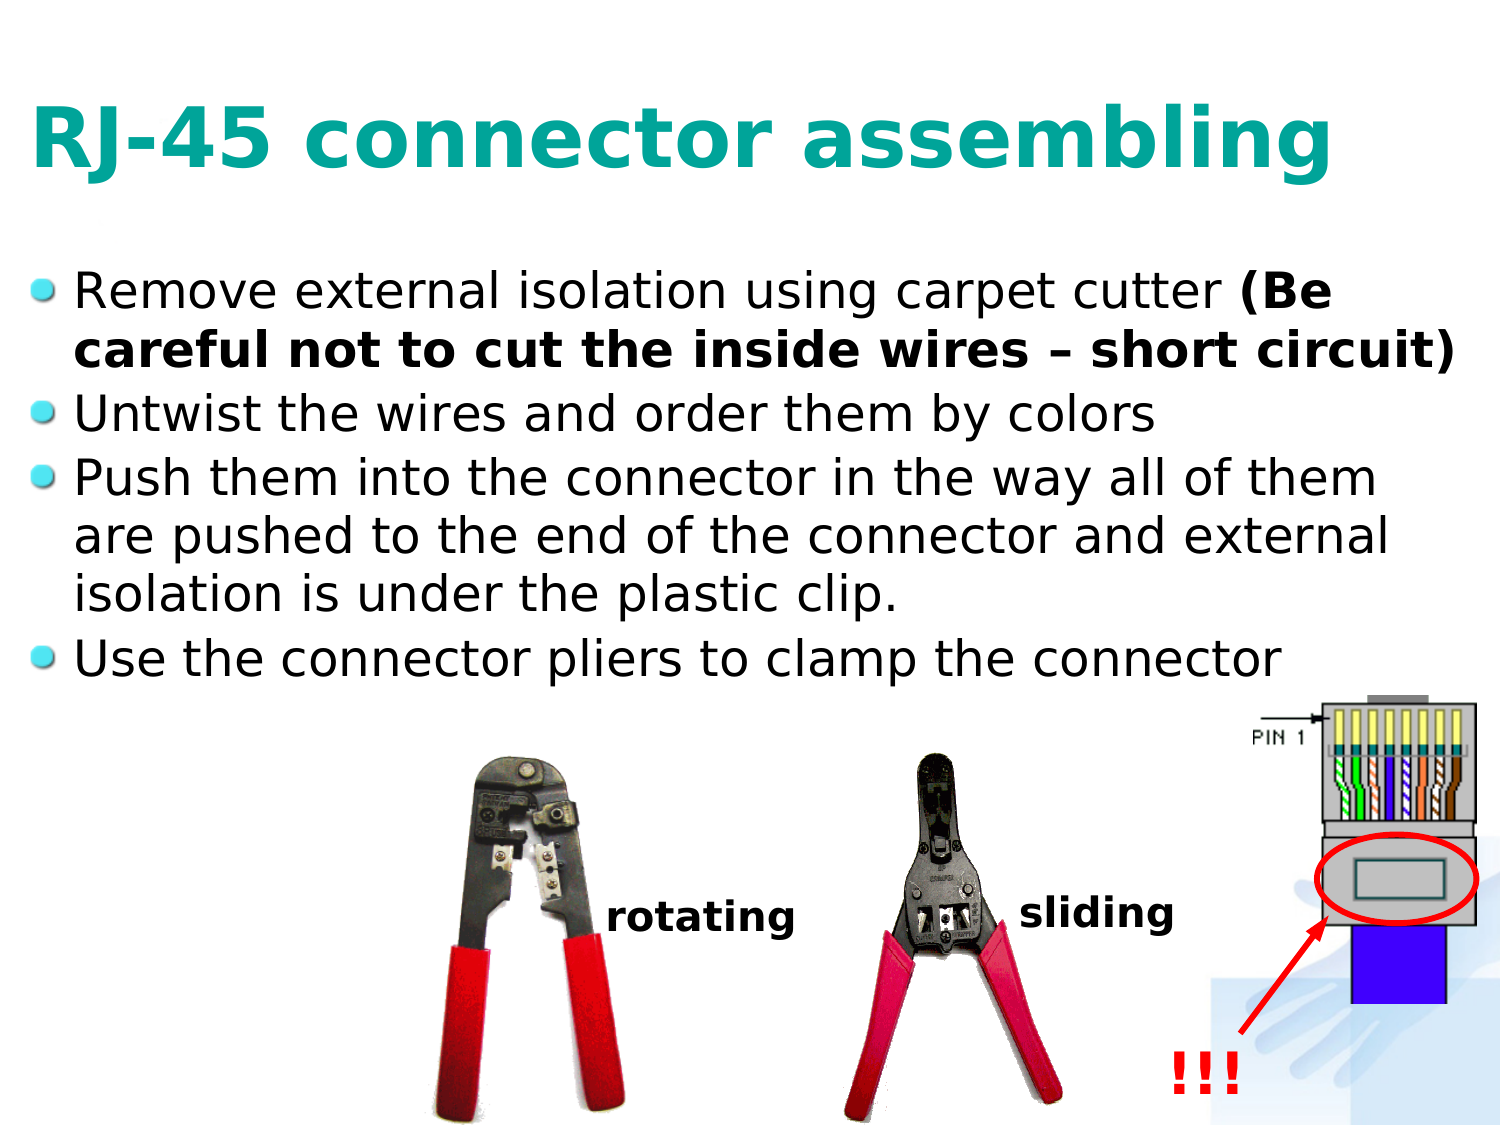

# RJ-45 connector assembling
Remove external isolation using carpet cutter (Be careful not to cut the inside wires – short circuit)
Untwist the wires and order them by colors
Push them into the connector in the way all of them are pushed to the end of the connector and external isolation is under the plastic clip.
Use the connector pliers to clamp the connector
sliding
rotating
!!!